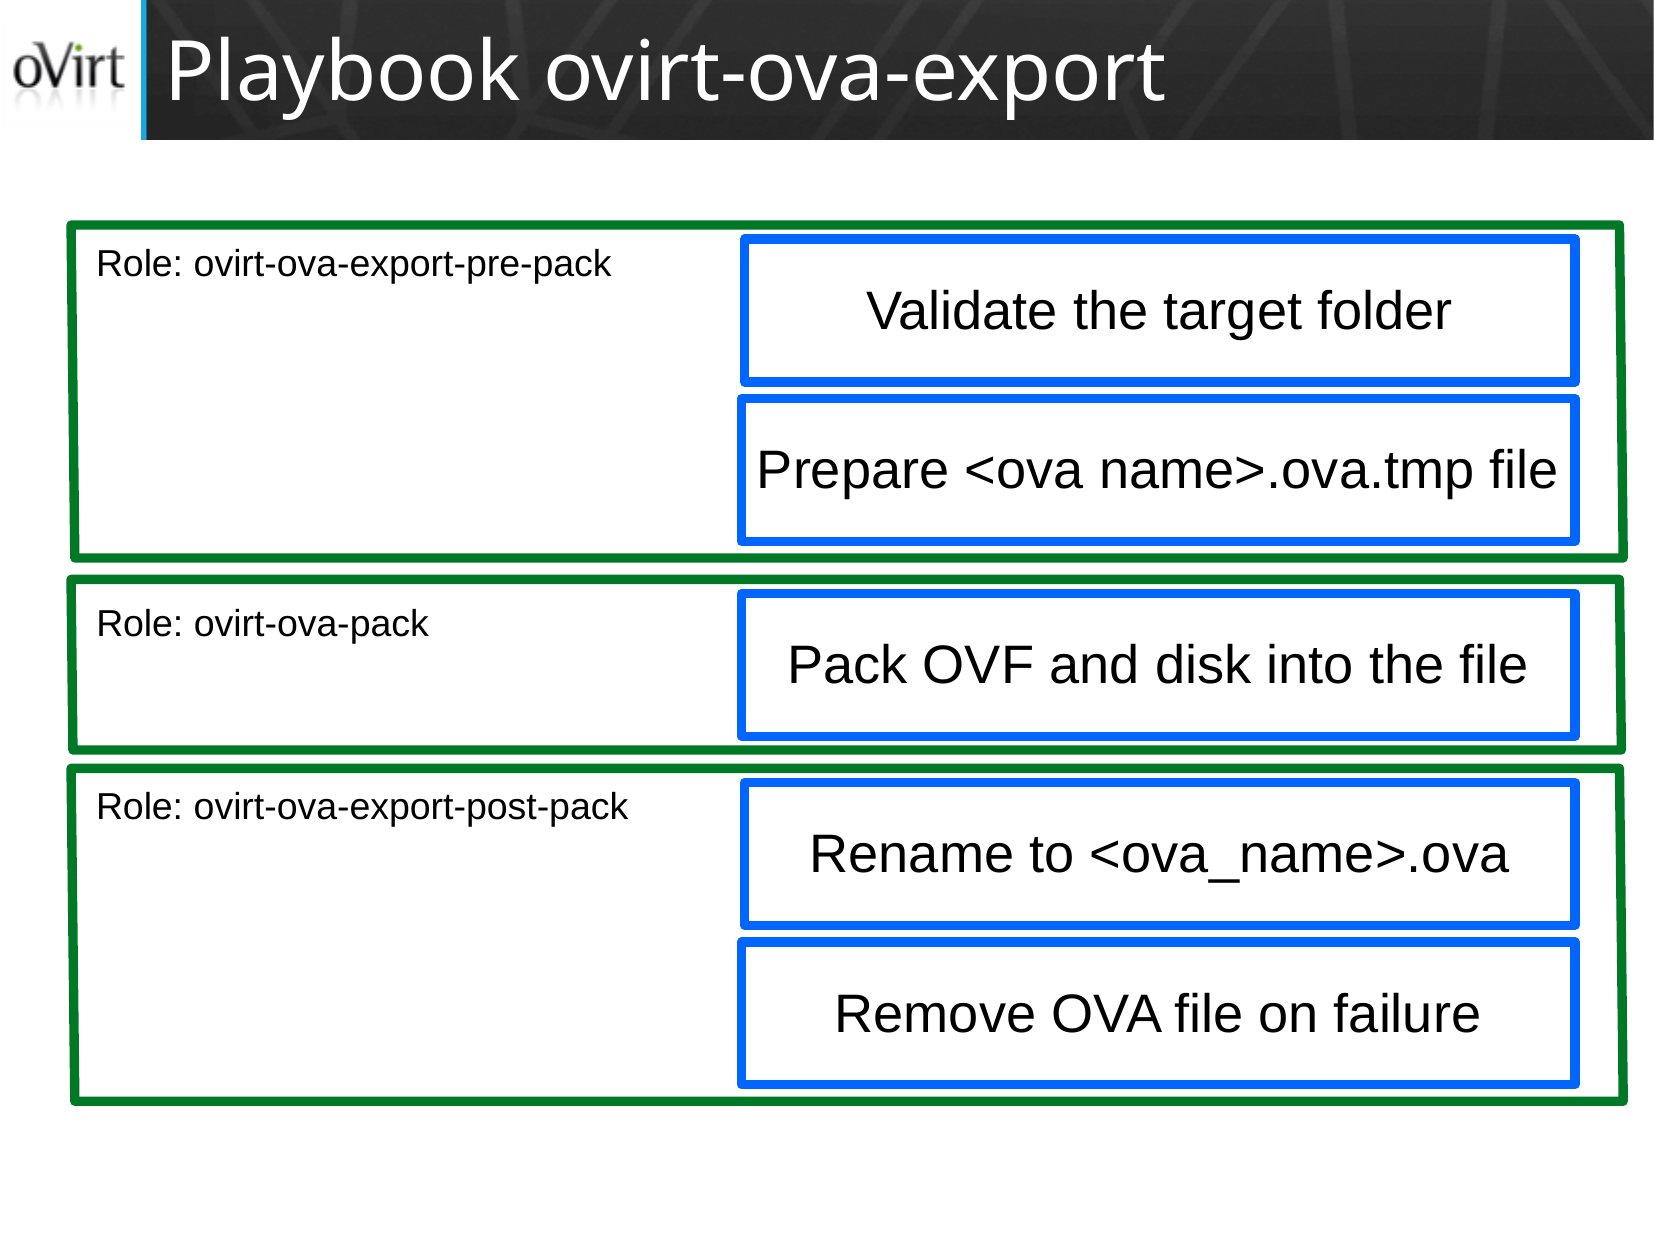

# Playbook ovirt-ova-export
Role: ovirt-ova-export-pre-pack
Validate the target folder
Prepare <ova name>.ova.tmp file
Pack OVF and disk into the file
Role: ovirt-ova-pack
Role: ovirt-ova-export-post-pack
Rename to <ova_name>.ova
Remove OVA file on failure